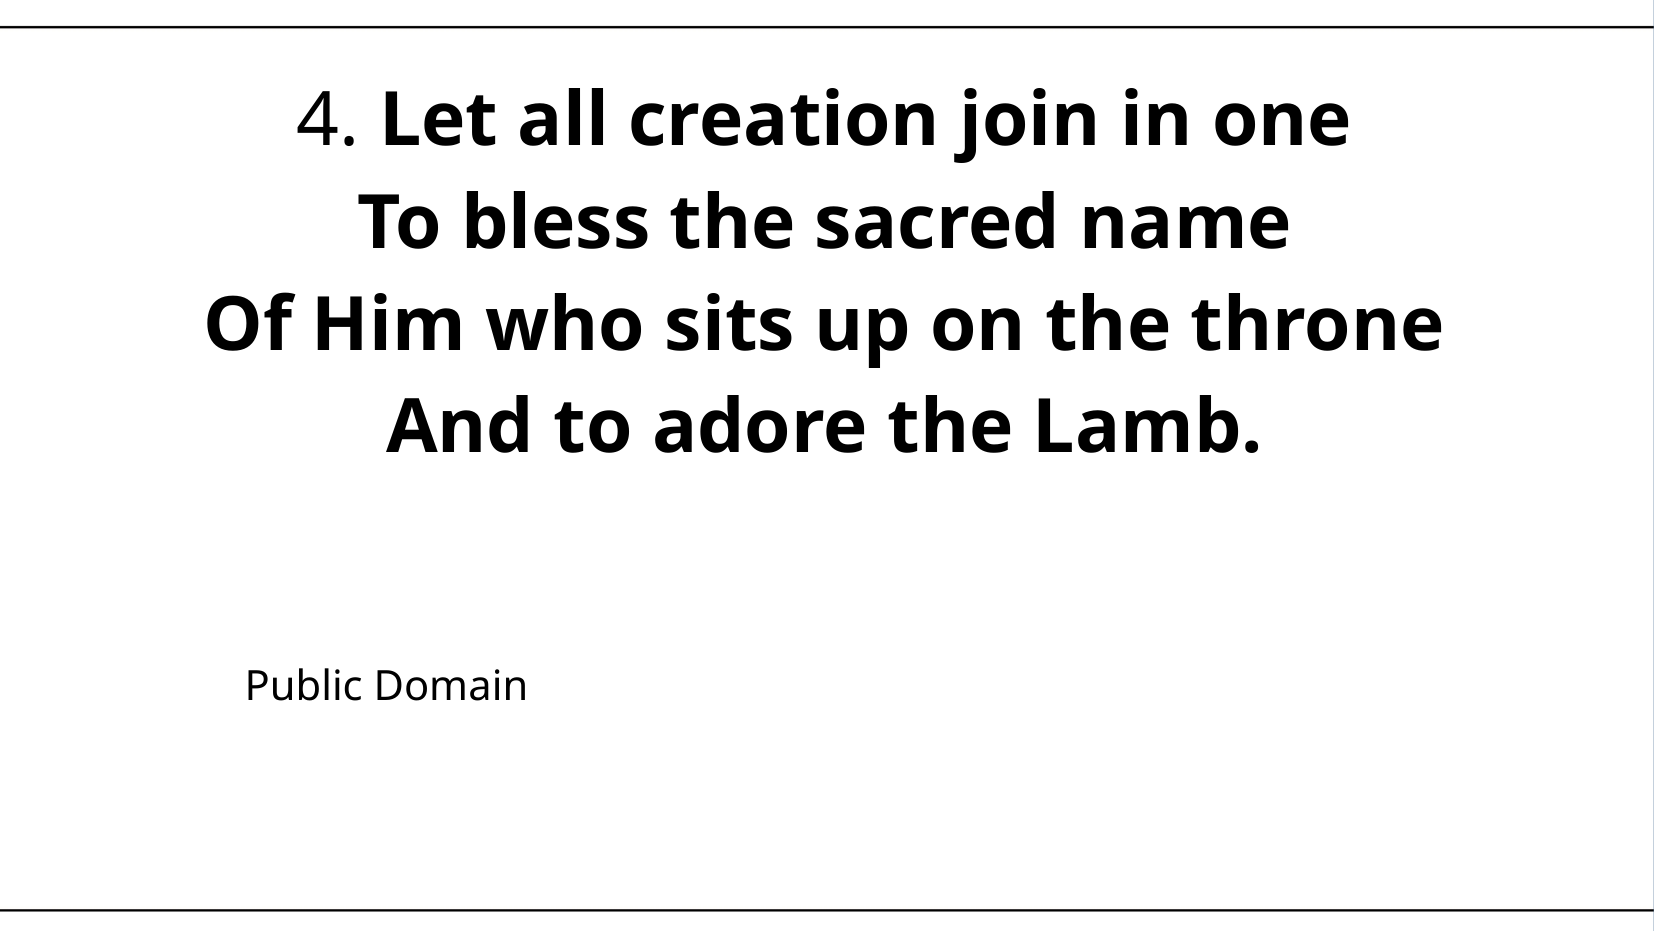

4. Let all creation join in one
To bless the sacred name
Of Him who sits up on the throne
And to adore the Lamb.
 Public Domain